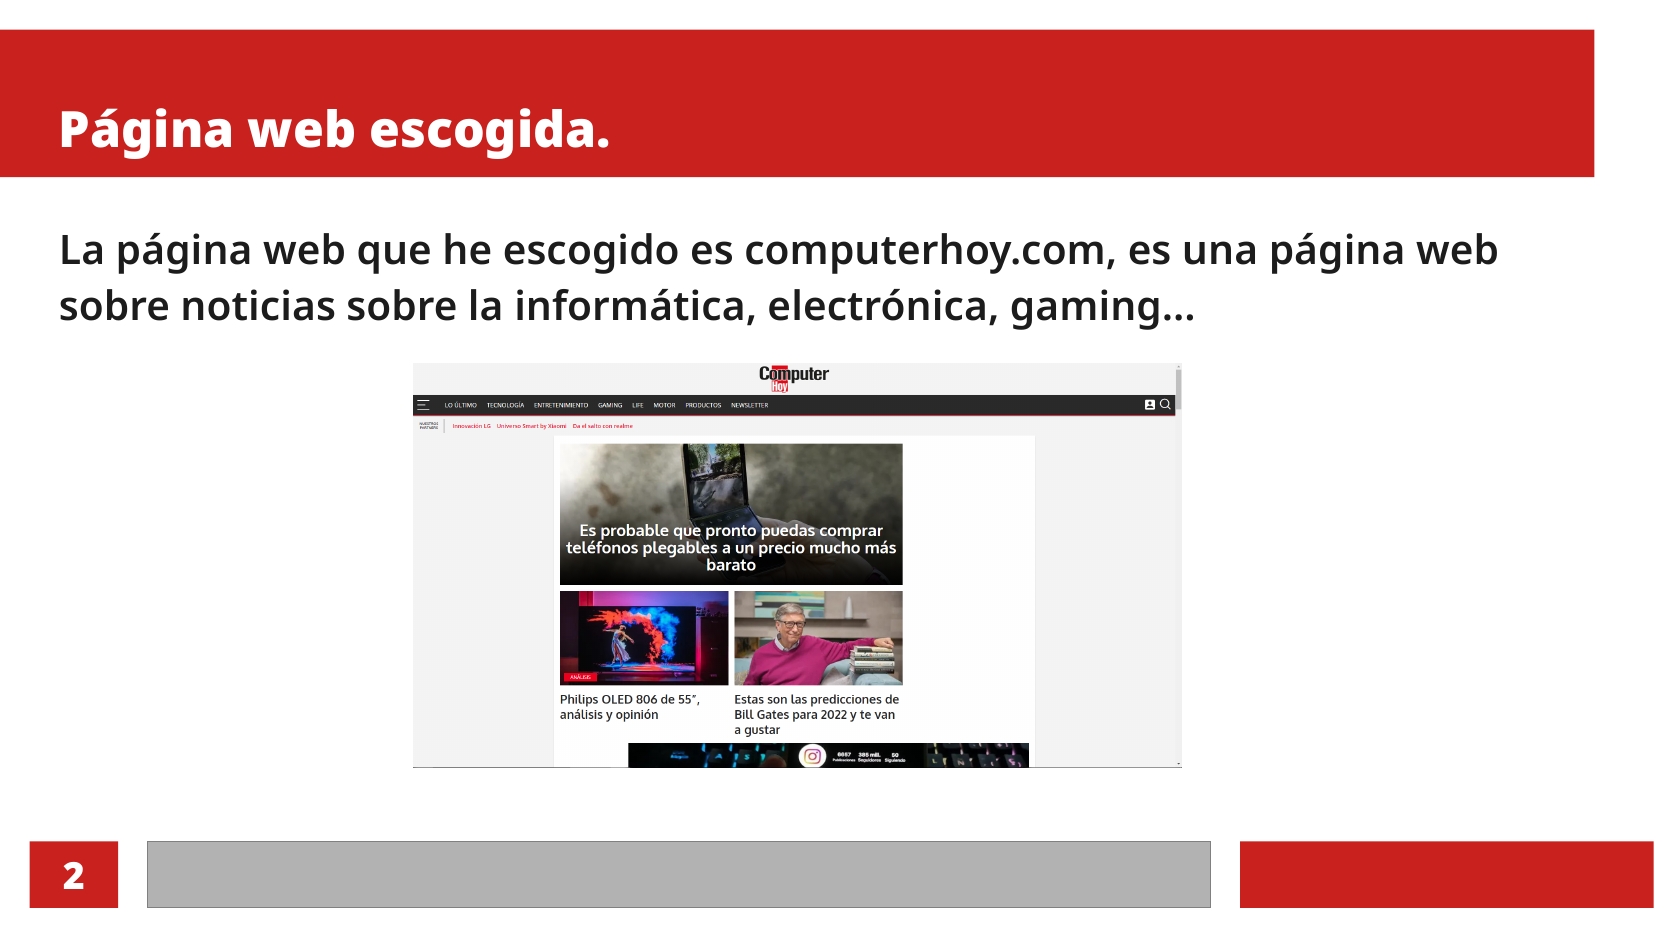

# Página web escogida.
La página web que he escogido es computerhoy.com, es una página web sobre noticias sobre la informática, electrónica, gaming...
2